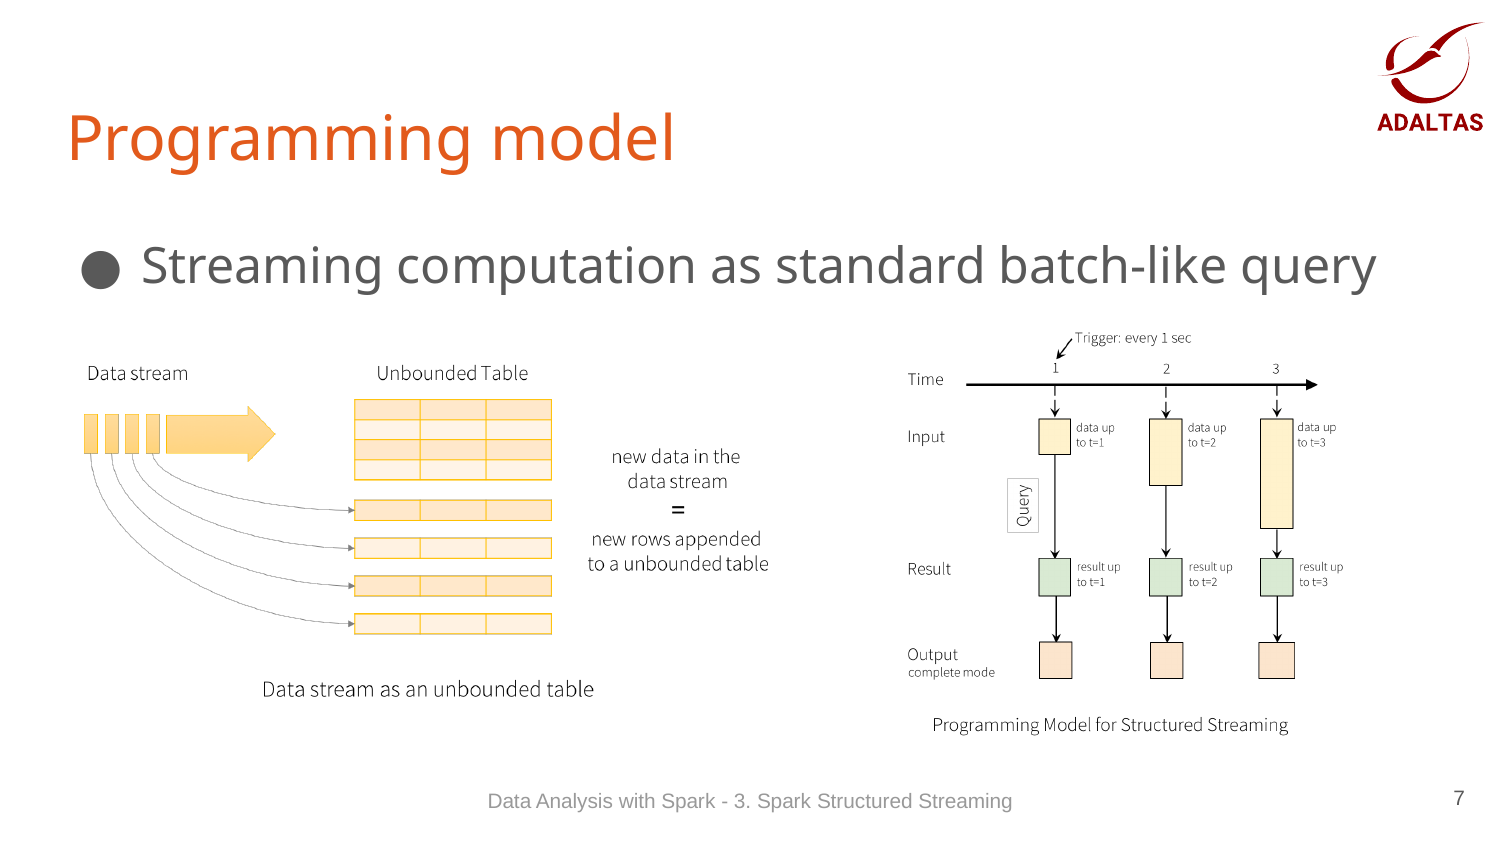

Programming model
# Streaming computation as standard batch-like query
Data Analysis with Spark - 3. Spark Structured Streaming